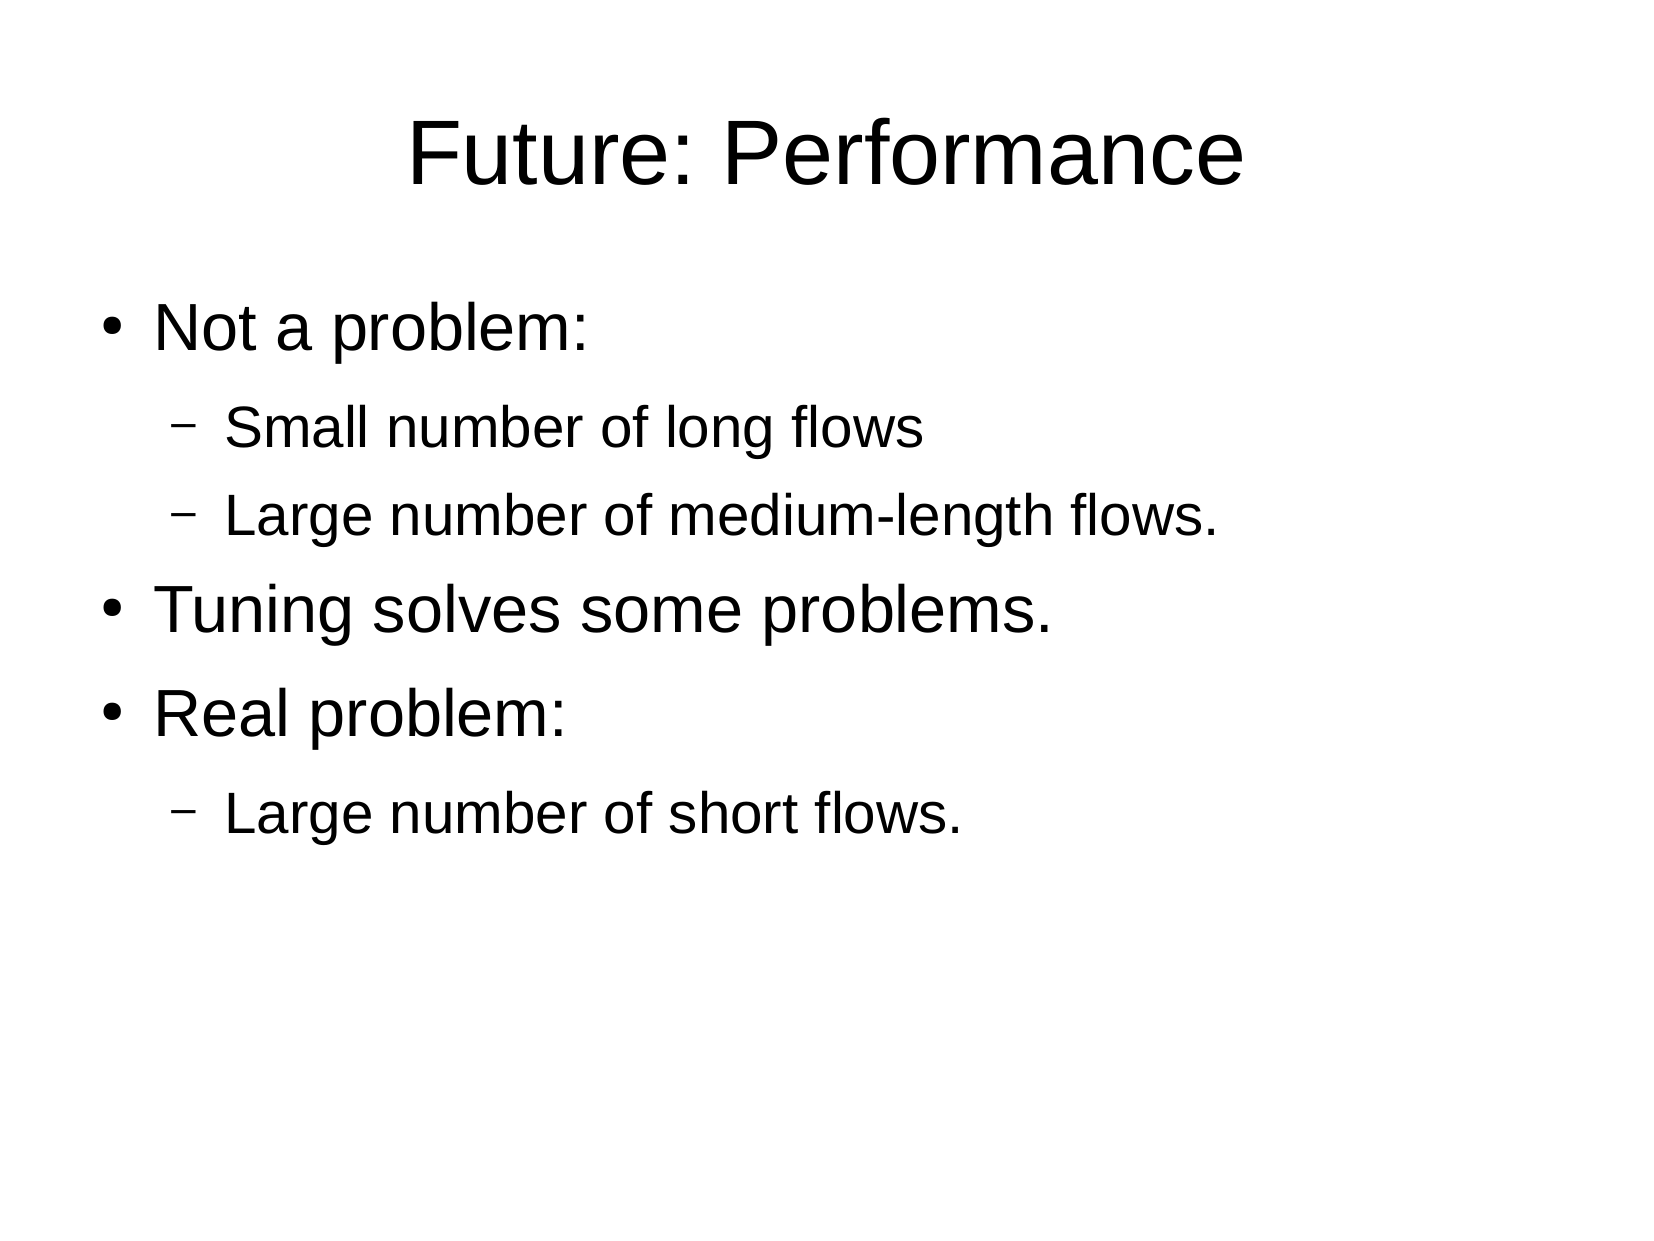

Future: Performance
# Not a problem:
Small number of long flows
Large number of medium-length flows.
Tuning solves some problems.
Real problem:
Large number of short flows.